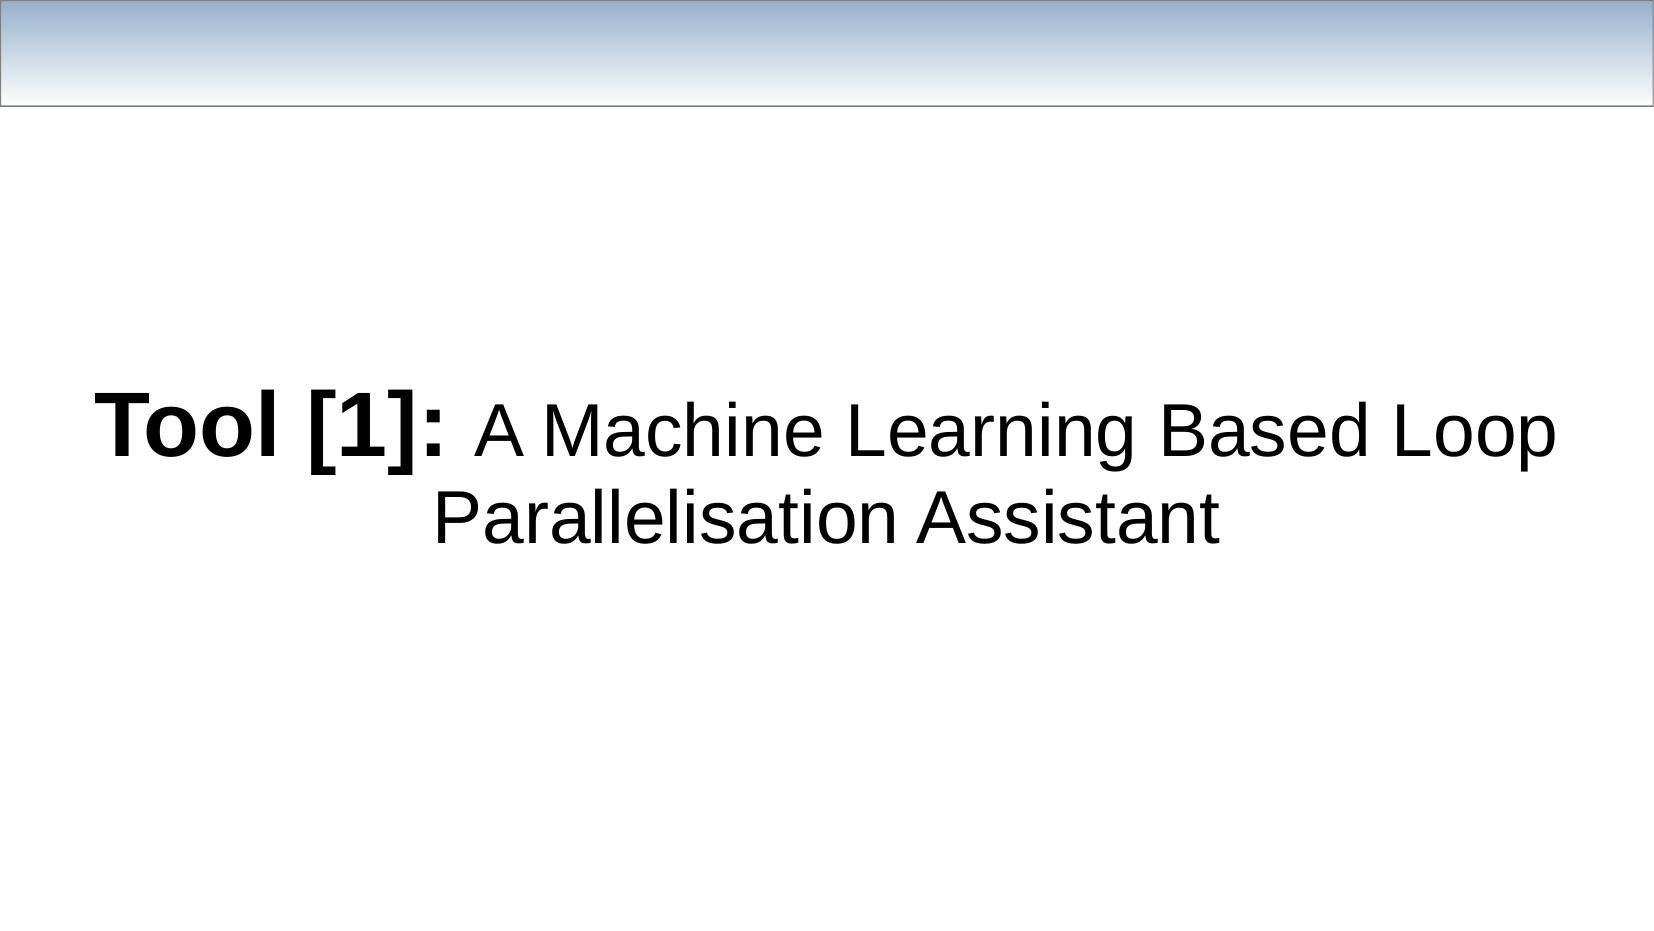

# Tool [1]: A Machine Learning Based Loop Parallelisation Assistant